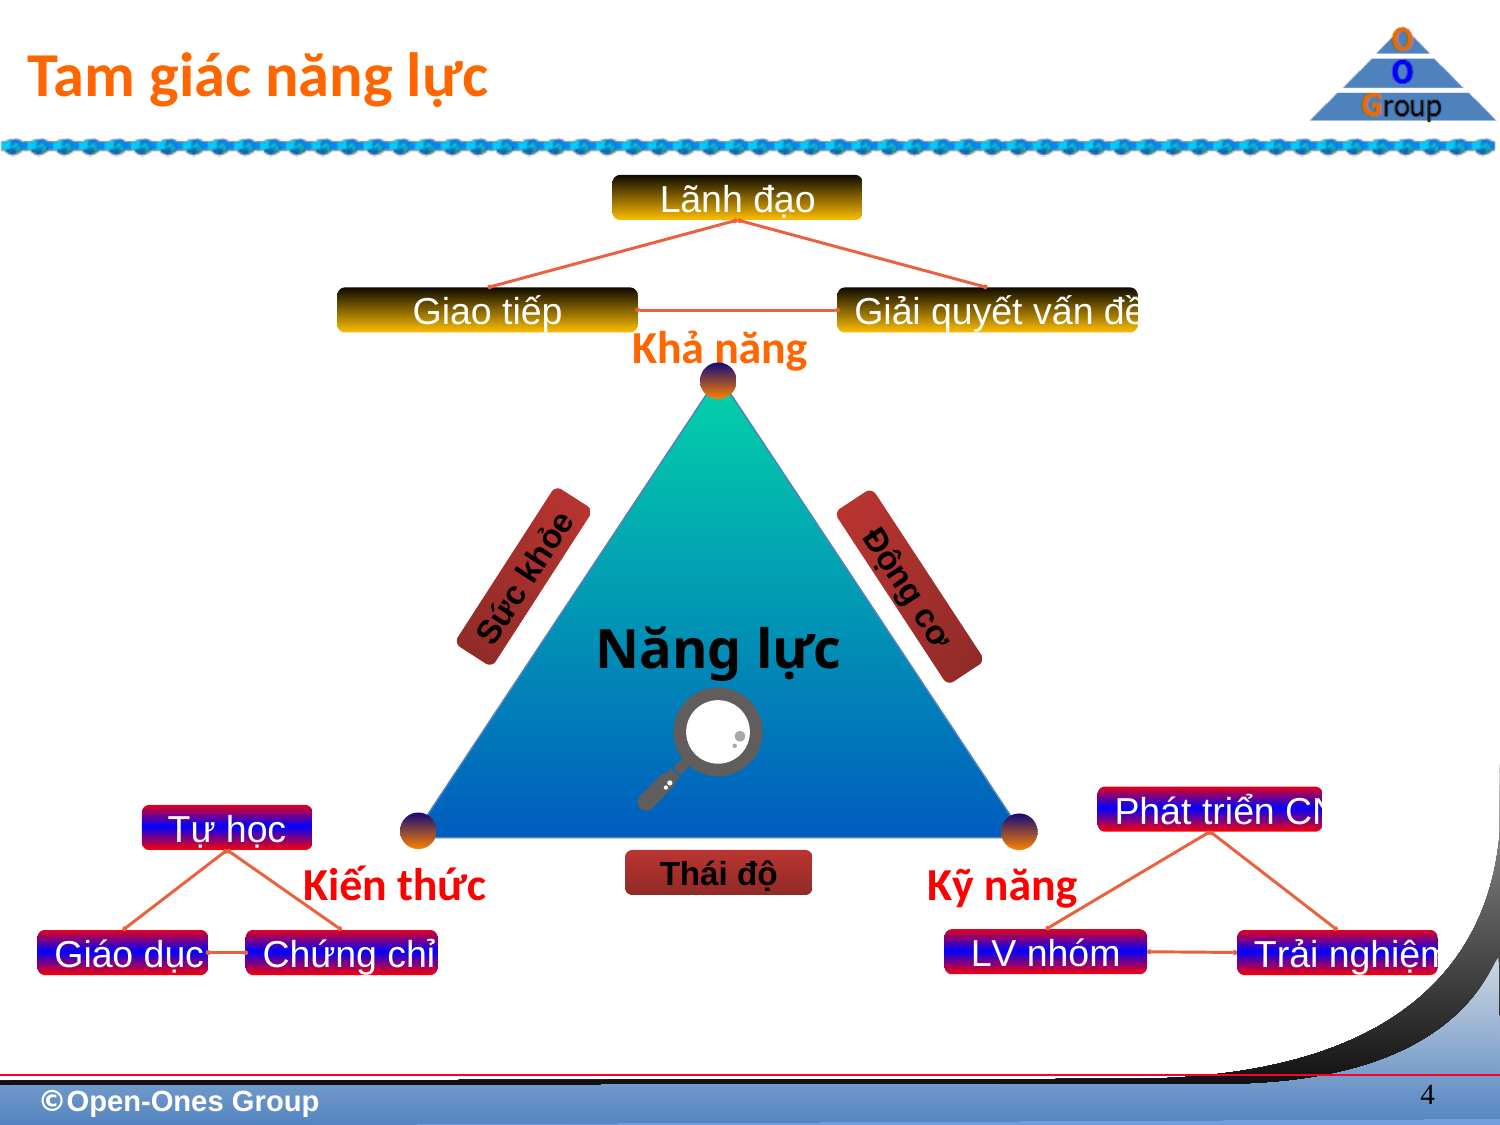

# Tam giác năng lực
Lãnh đạo
Giao tiếp
Giải quyết vấn đề
Khả năng
Năng lực
Sức khỏe
Động cơ
Phát triển CN
Tự học
Kiến thức
Kỹ năng
Thái độ
LV nhóm
Giáo dục
Chứng chỉ
Trải nghiệm
4